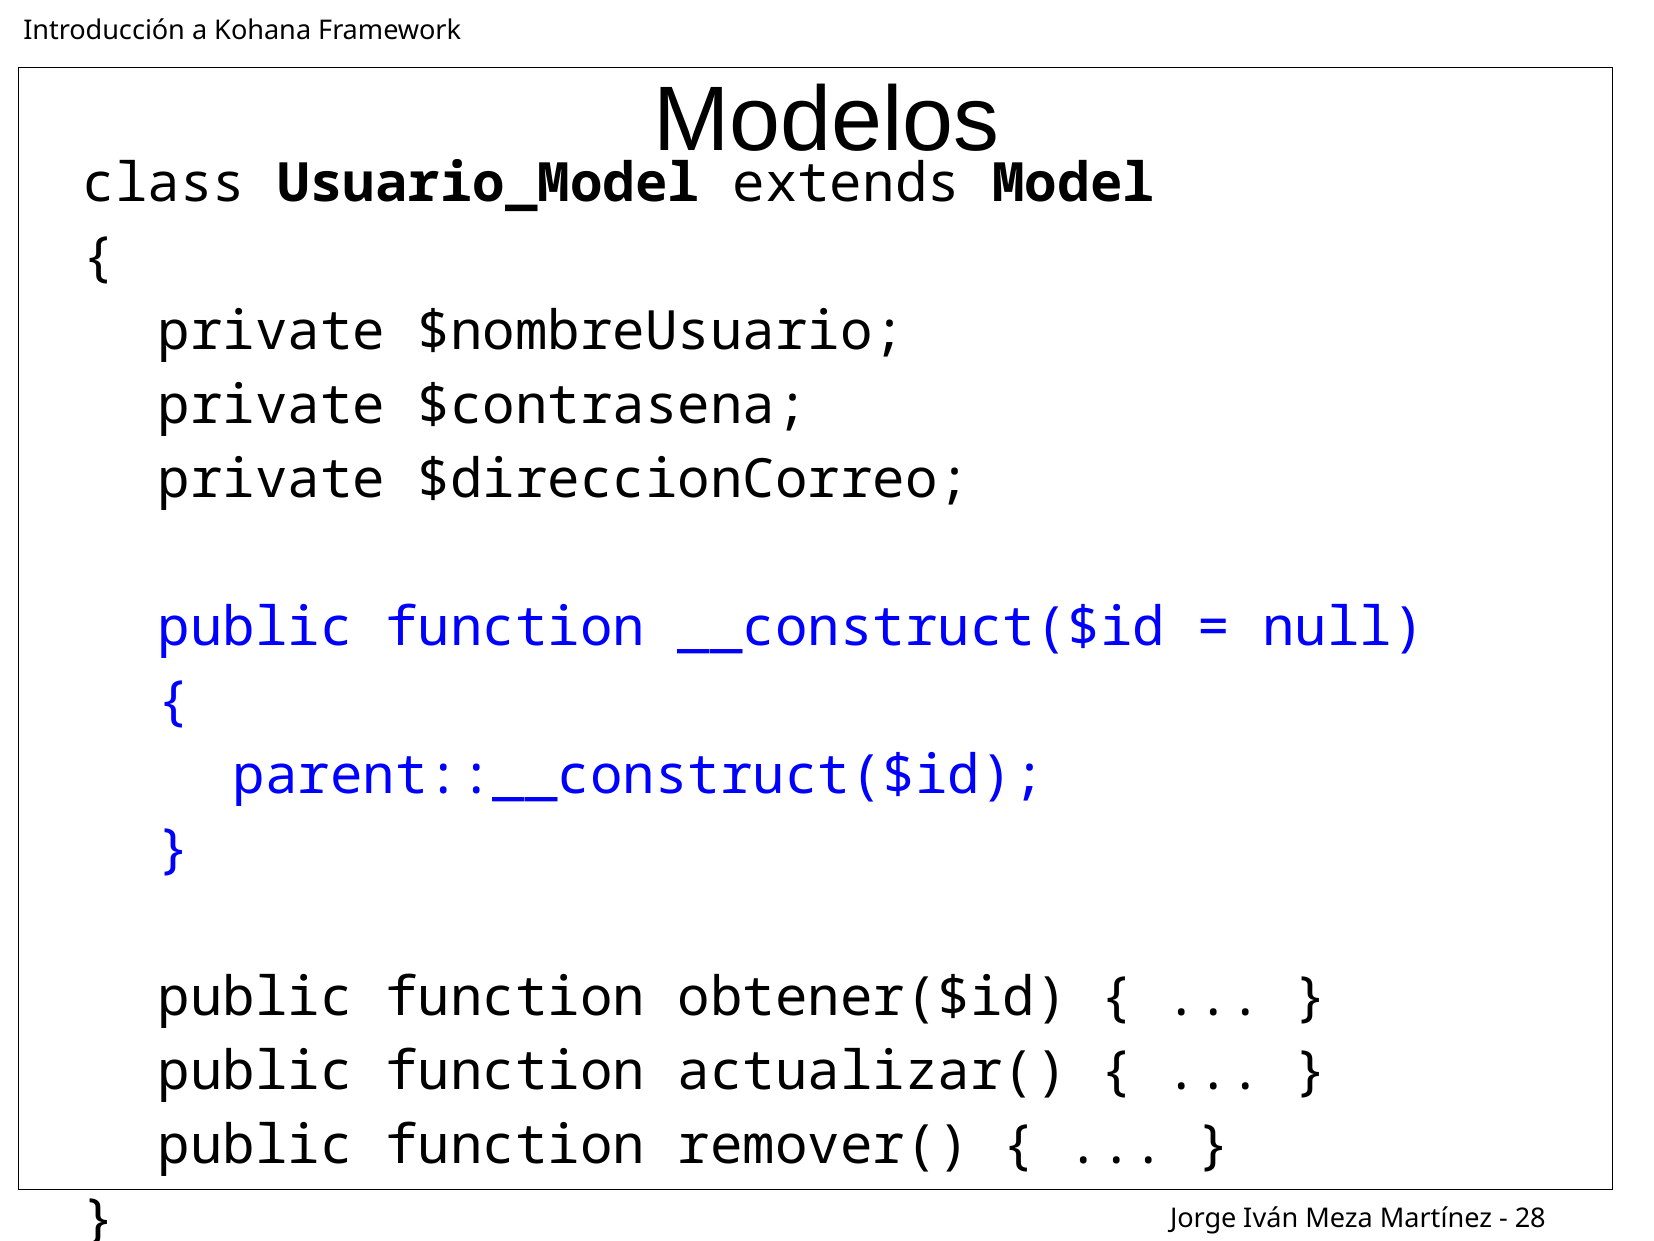

# Modelos
class Usuario_Model extends Model
{
	private $nombreUsuario;
	private $contrasena;
	private $direccionCorreo;
	public function __construct($id = null)
	{
		parent::__construct($id);
	}
	public function obtener($id) { ... }
	public function actualizar() { ... }
	public function remover() { ... }
}